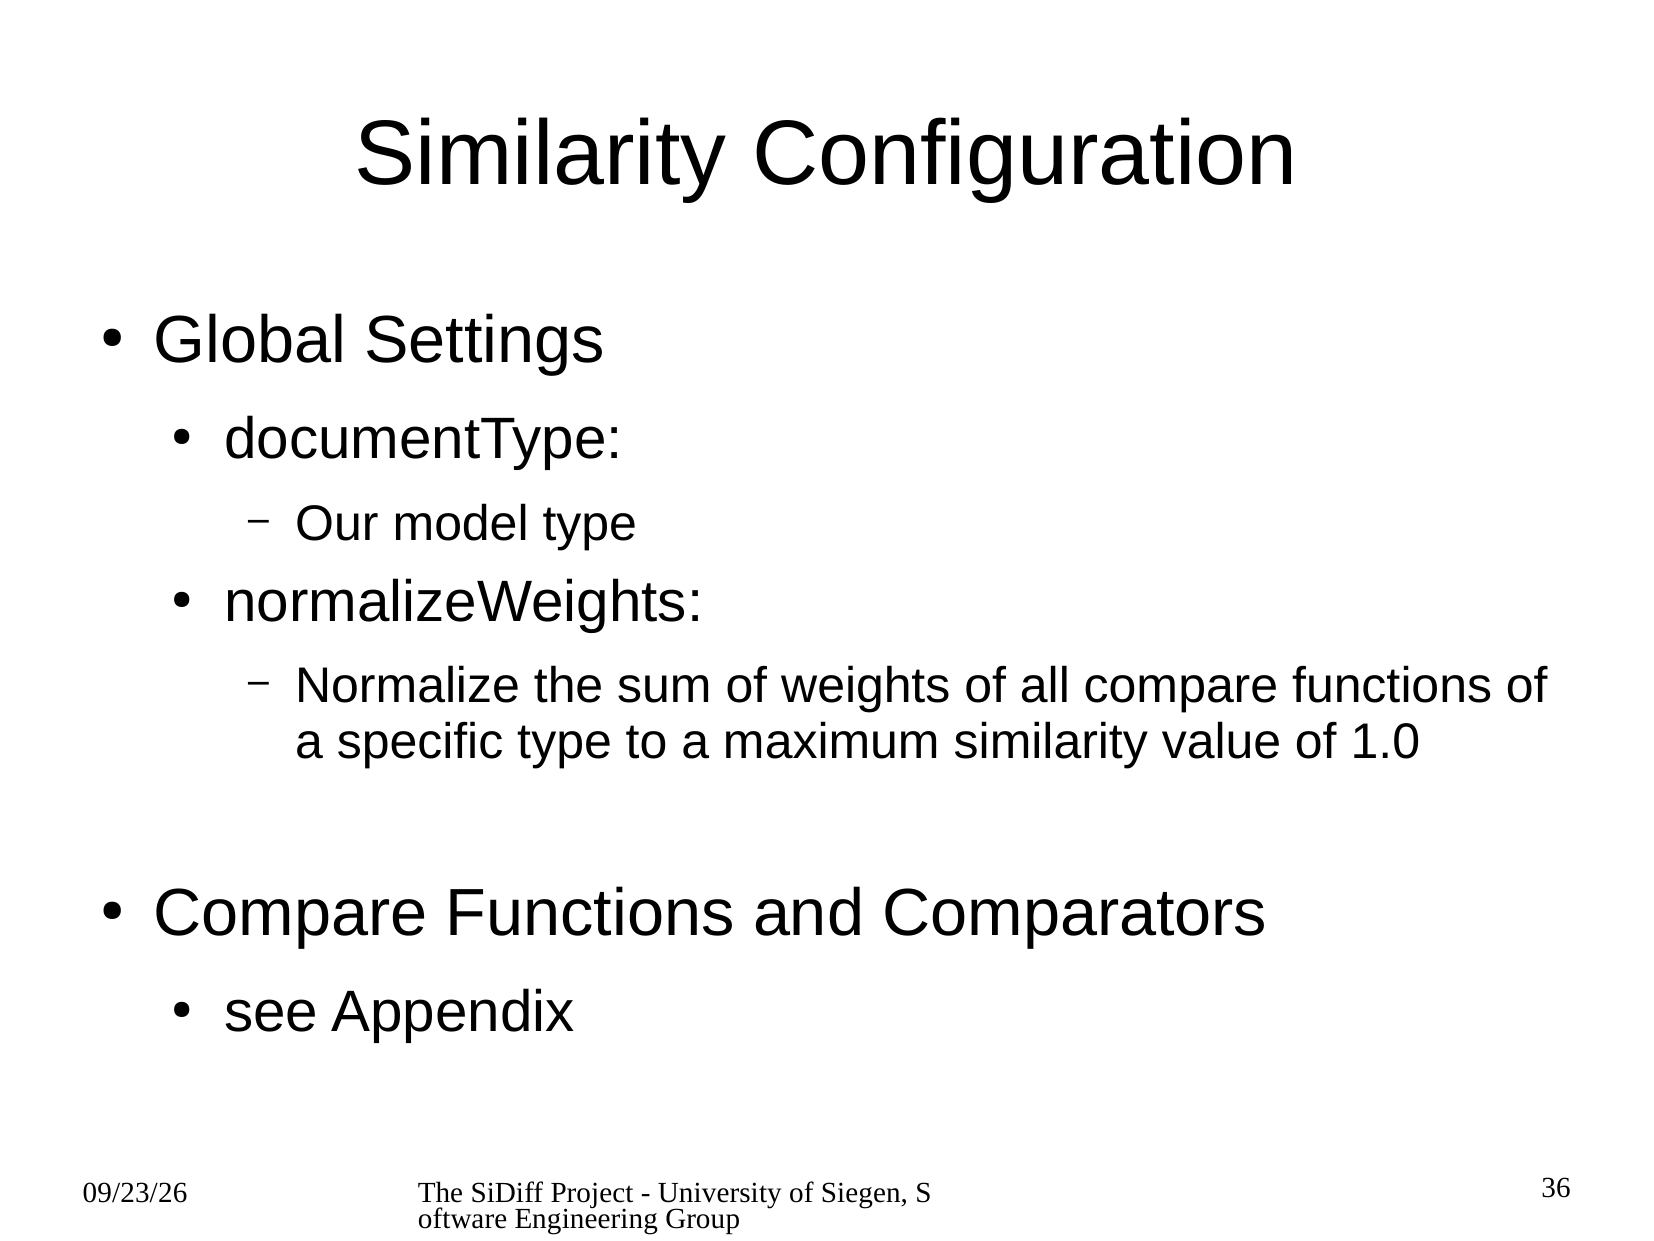

# Similarity Configuration
Global Settings
documentType:
Our model type
normalizeWeights:
Normalize the sum of weights of all compare functions of a specific type to a maximum similarity value of 1.0
Compare Functions and Comparators
see Appendix
36
The SiDiff Project - University of Siegen, Software Engineering Group